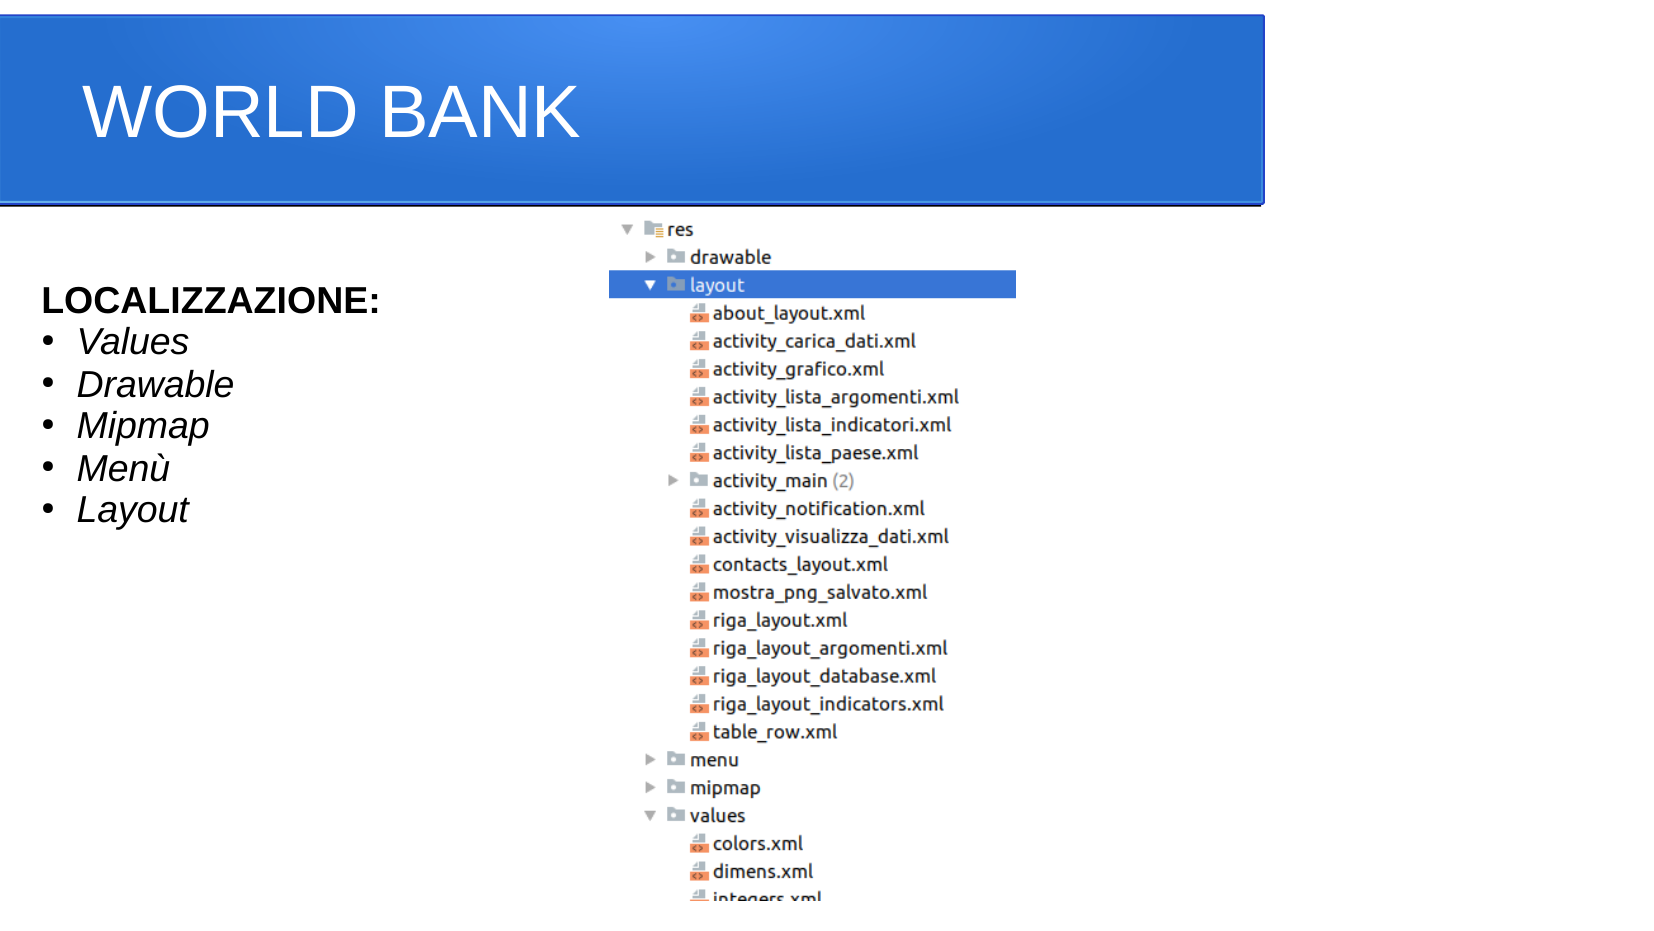

# WORLD BANK
LOCALIZZAZIONE:
Values
Drawable
Mipmap
Menù
Layout